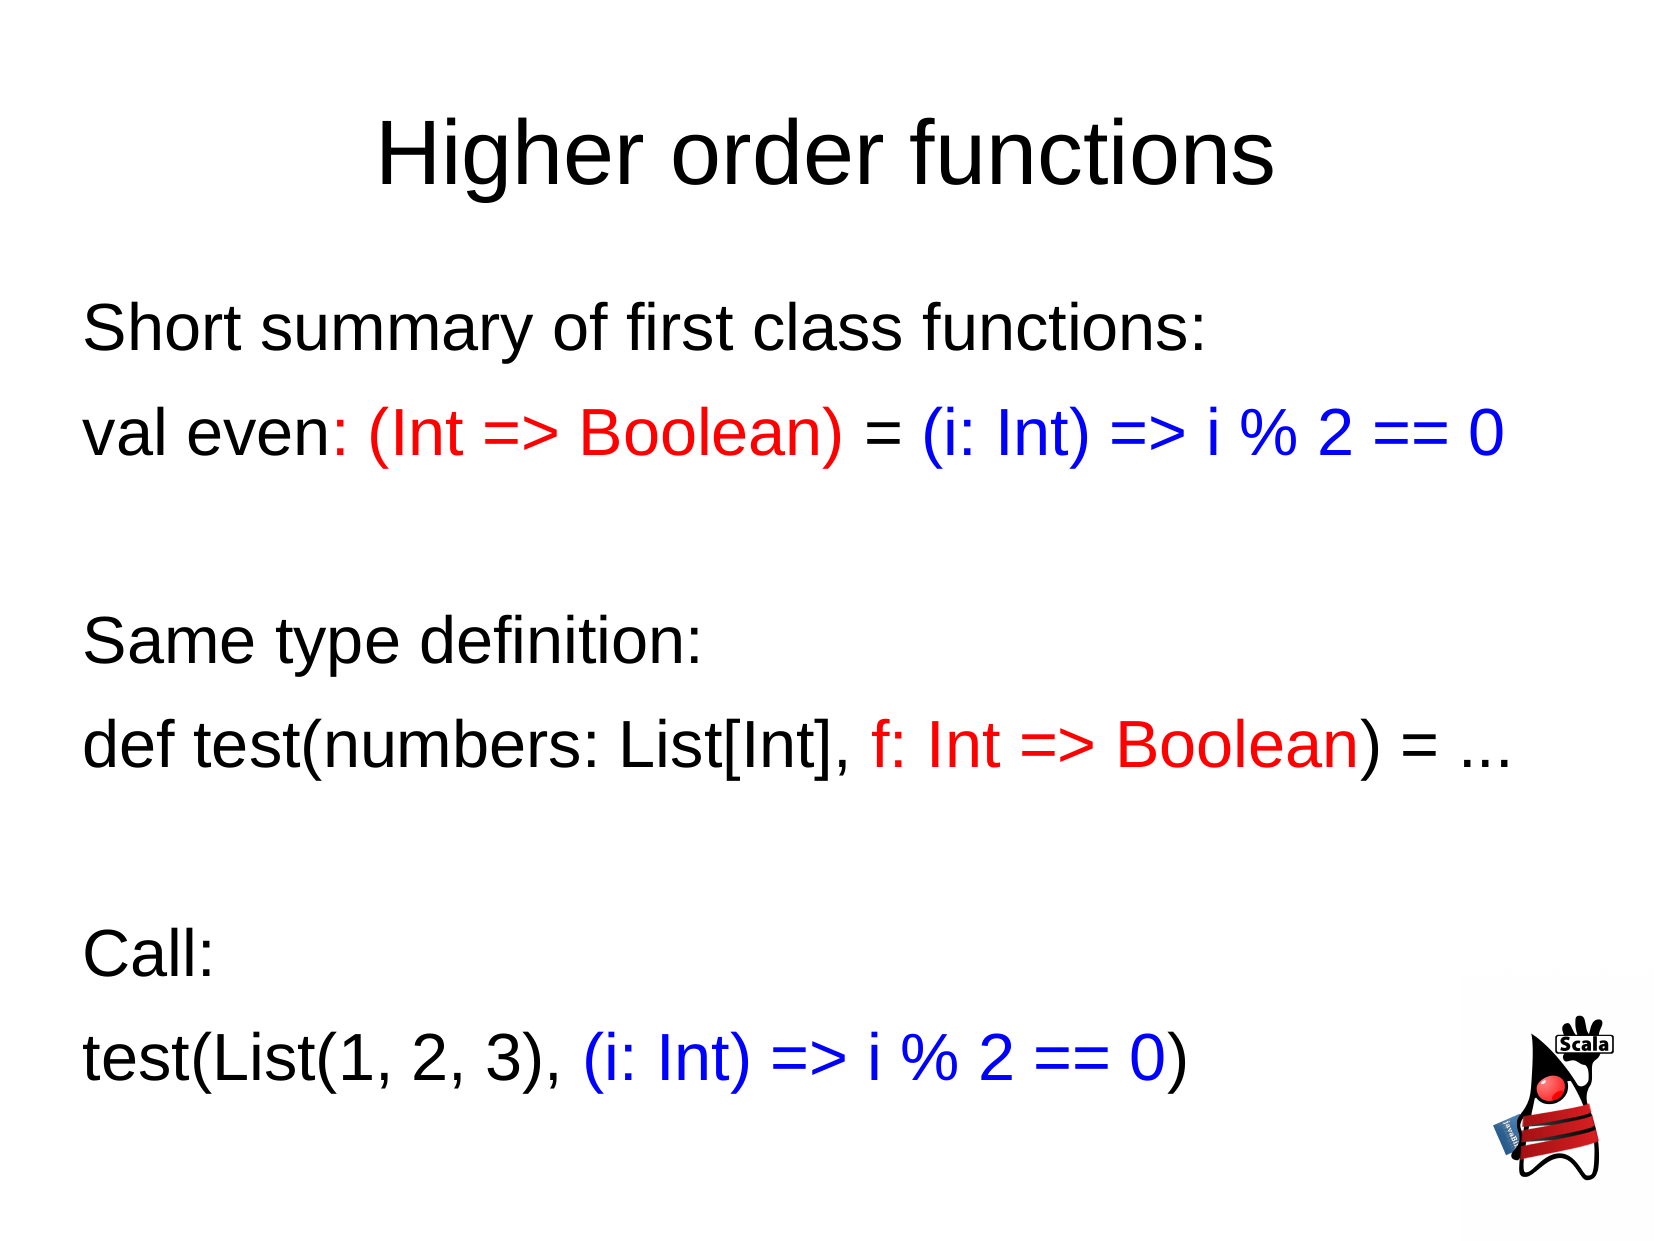

# Higher order functions
Short summary of first class functions:
val even: (Int => Boolean) = (i: Int) => i % 2 == 0
Same type definition:
def test(numbers: List[Int], f: Int => Boolean) = ...
Call:
test(List(1, 2, 3), (i: Int) => i % 2 == 0)